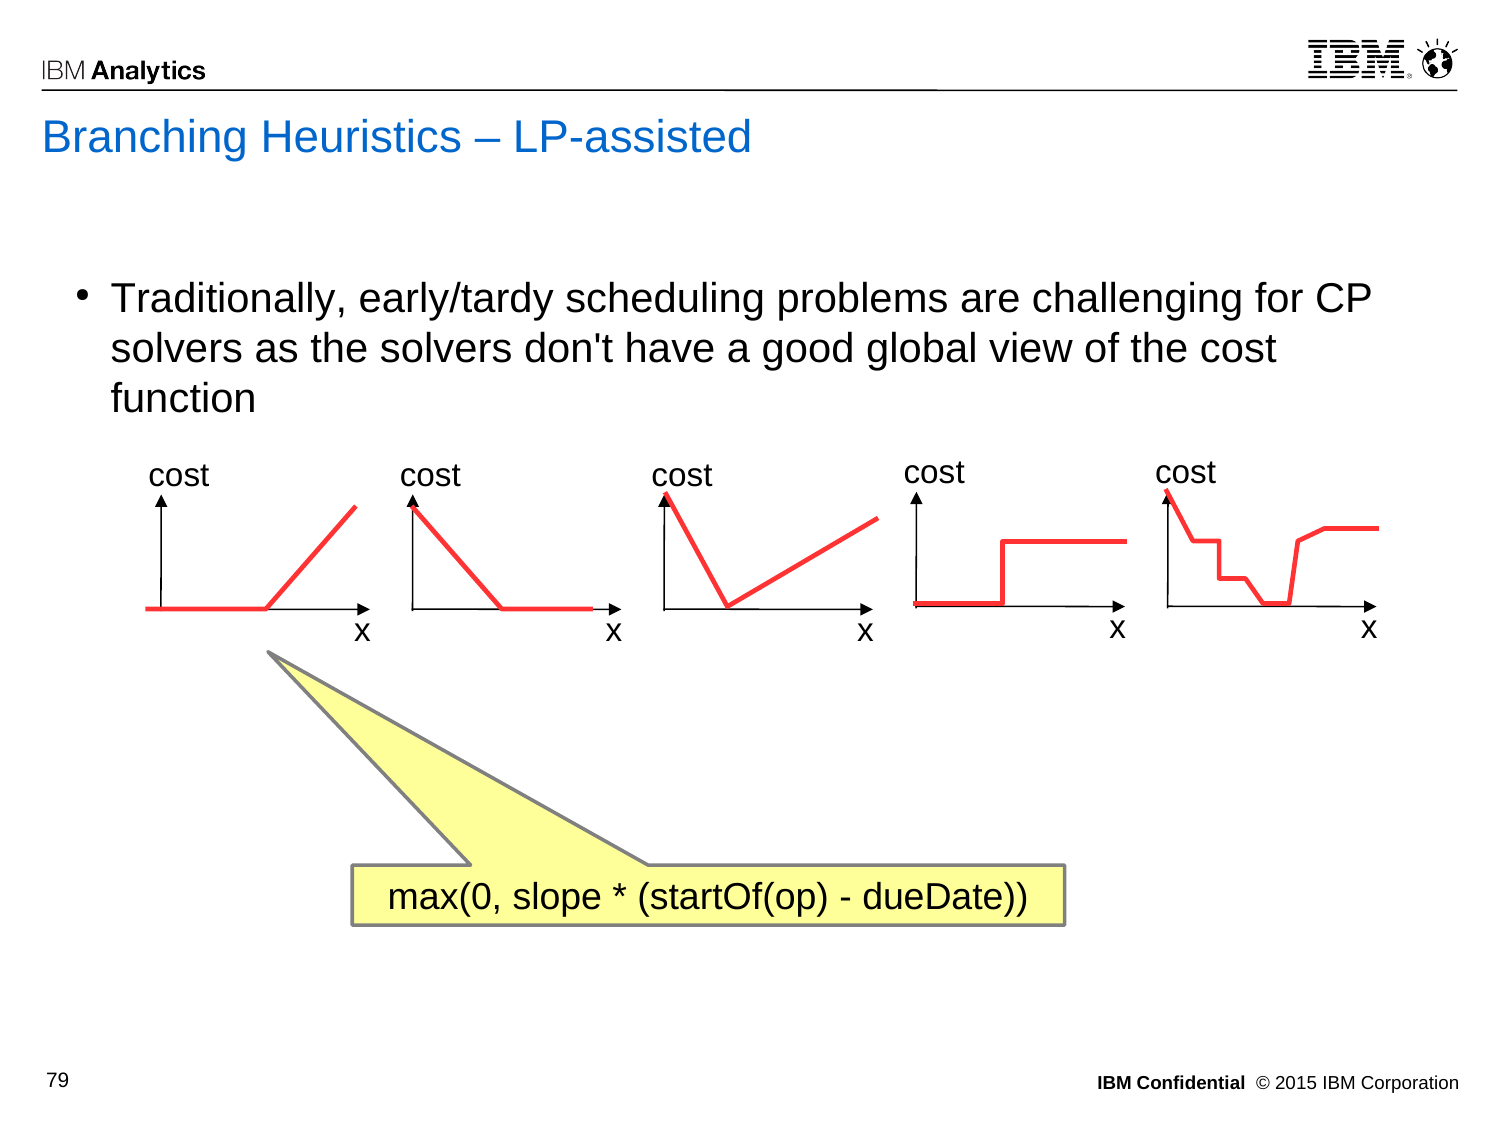

# Branching Heuristics – LP-assisted
Traditionally, early/tardy scheduling problems are challenging for CP solvers as the solvers don't have a good global view of the cost function
cost
cost
cost
cost
cost
x
x
x
x
x
max(0, slope * (startOf(op) - dueDate))